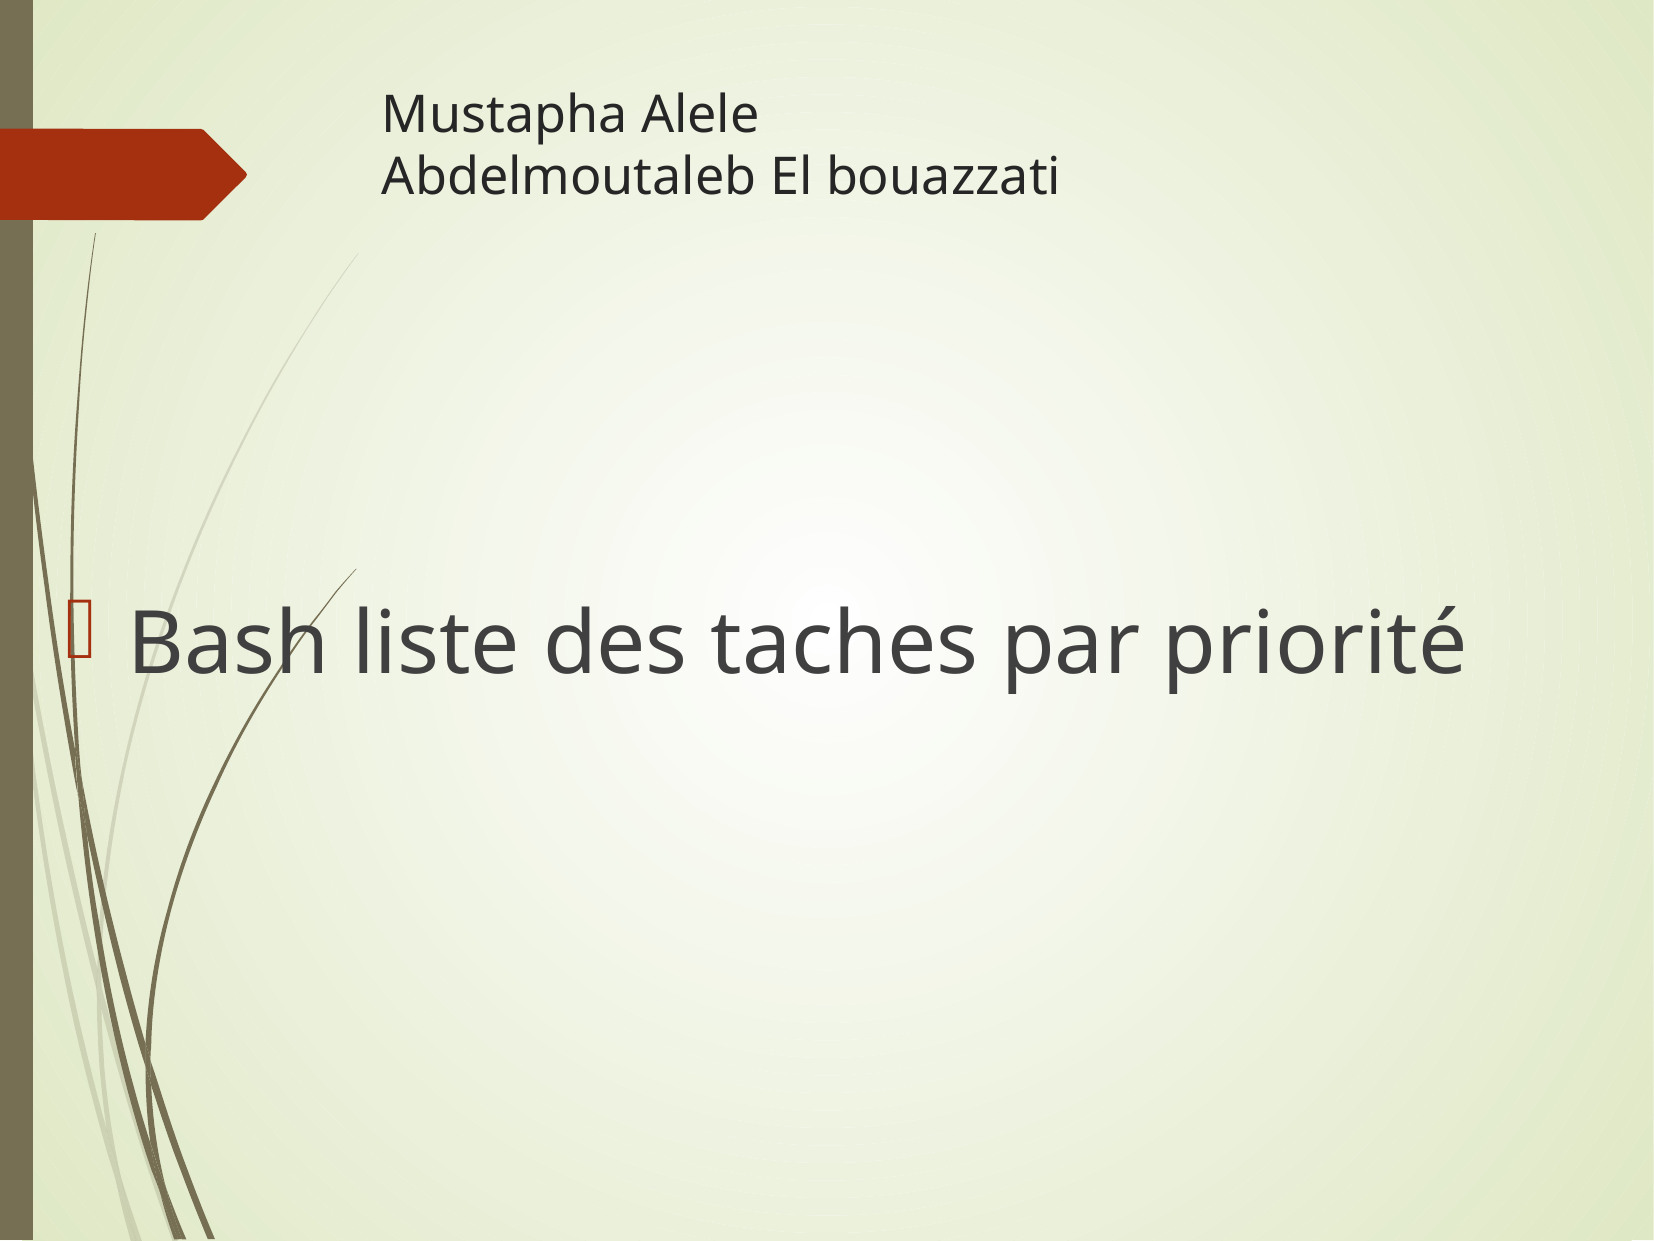

# Mustapha Alele Abdelmoutaleb El bouazzati
Bash liste des taches par priorité